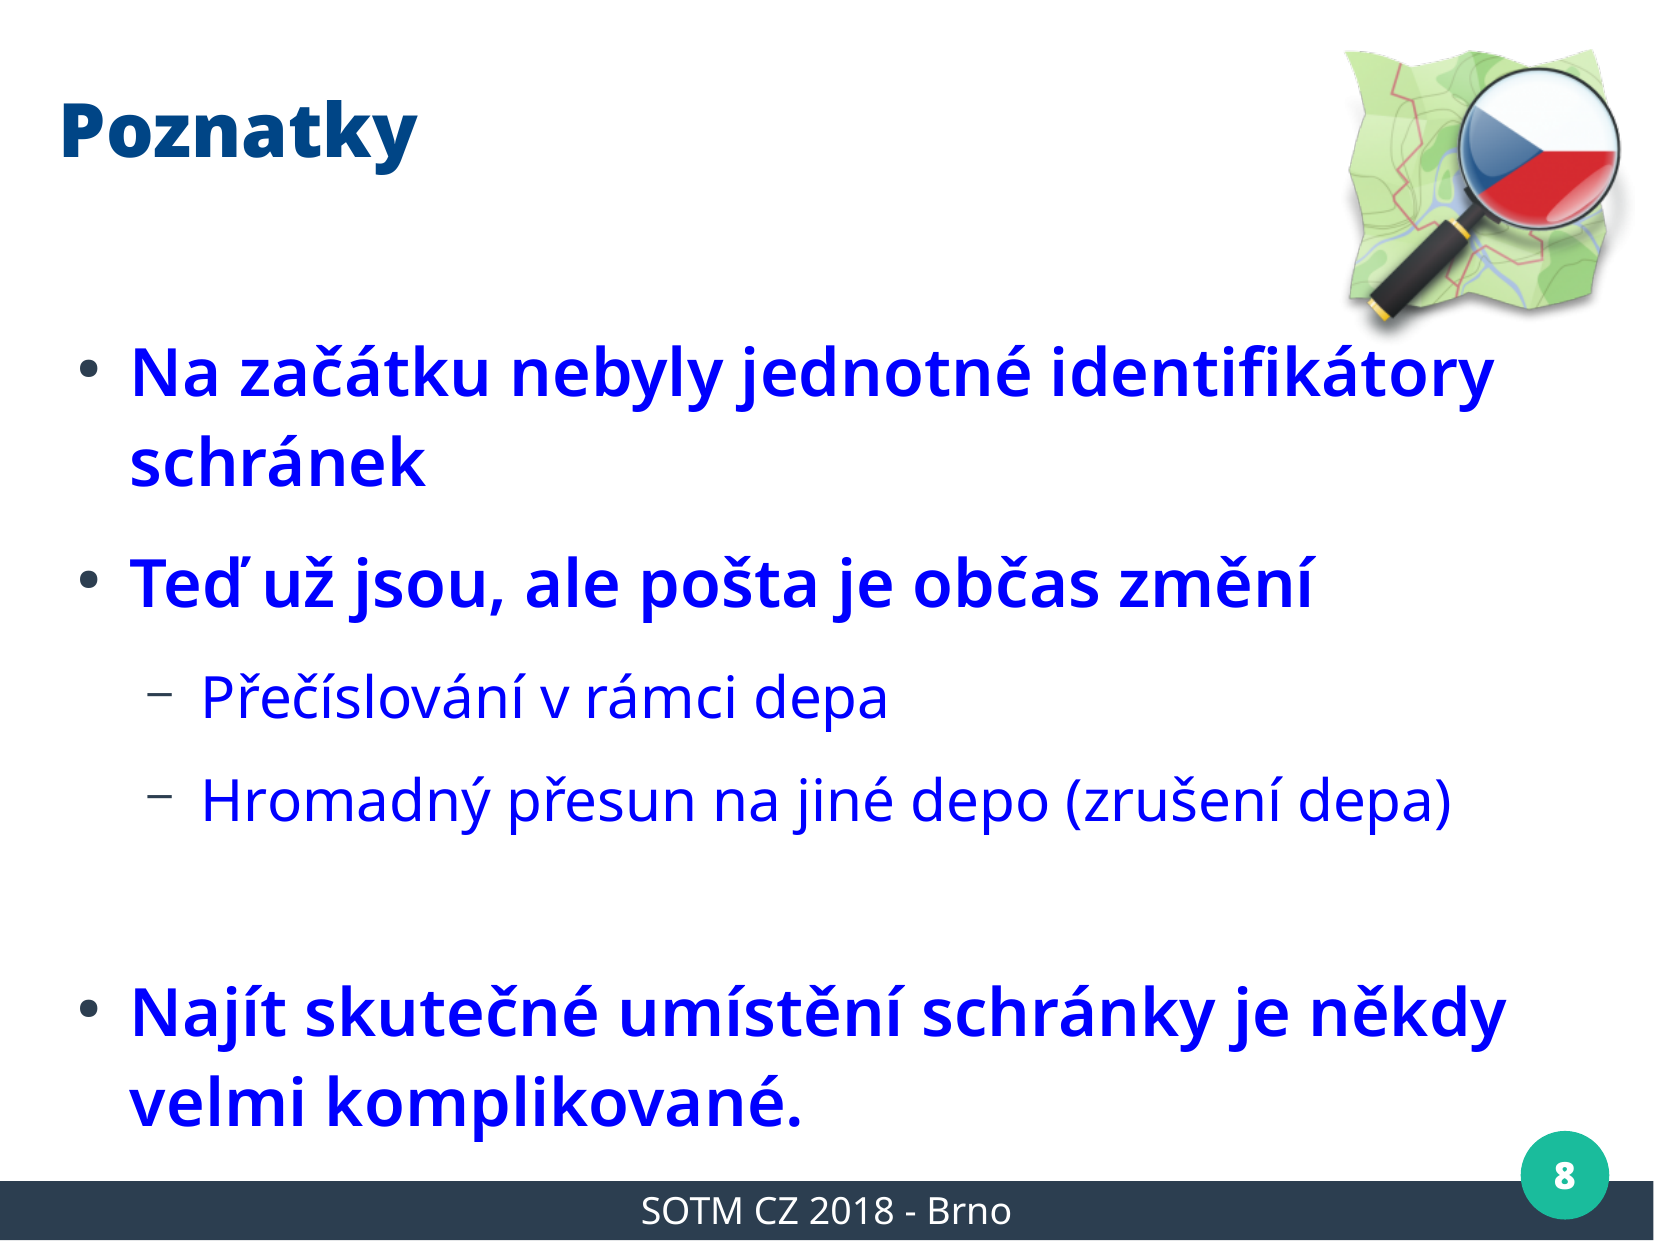

# Poznatky
Na začátku nebyly jednotné identifikátory schránek
Teď už jsou, ale pošta je občas změní
Přečíslování v rámci depa
Hromadný přesun na jiné depo (zrušení depa)
Najít skutečné umístění schránky je někdy velmi komplikované.
8
SOTM CZ 2018 - Brno